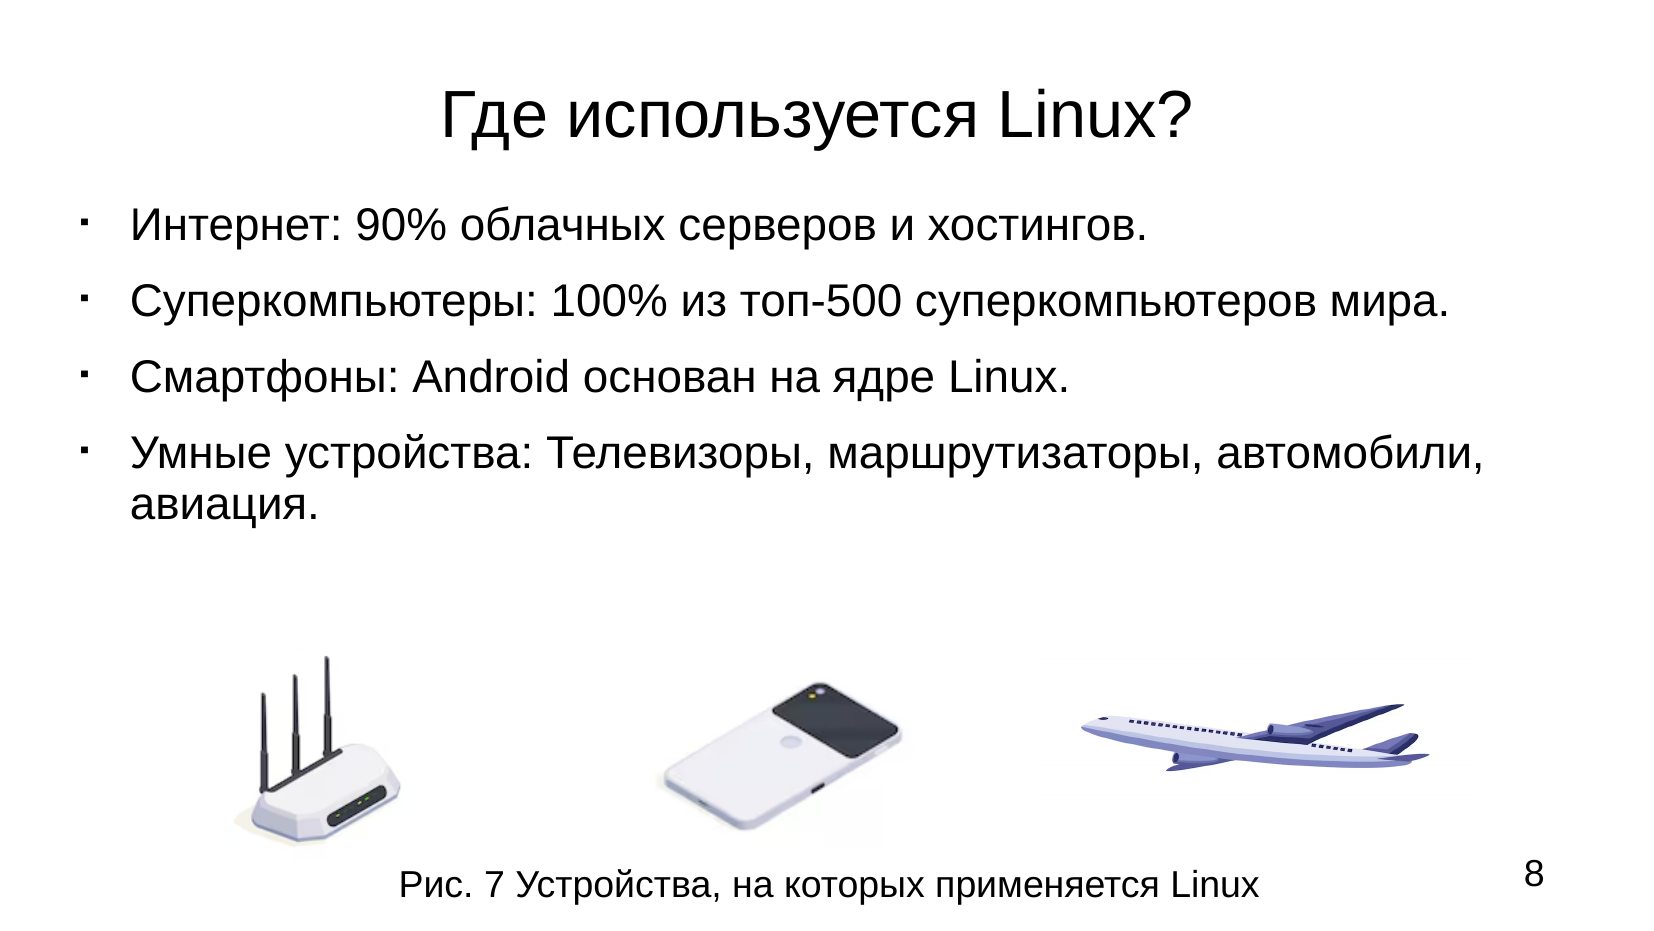

# Где используется Linux?
Интернет: 90% облачных серверов и хостингов.
Суперкомпьютеры: 100% из топ-500 суперкомпьютеров мира.
Смартфоны: Android основан на ядре Linux.
Умные устройства: Телевизоры, маршрутизаторы, автомобили, авиация.
Рис. 7 Устройства, на которых применяется Linux